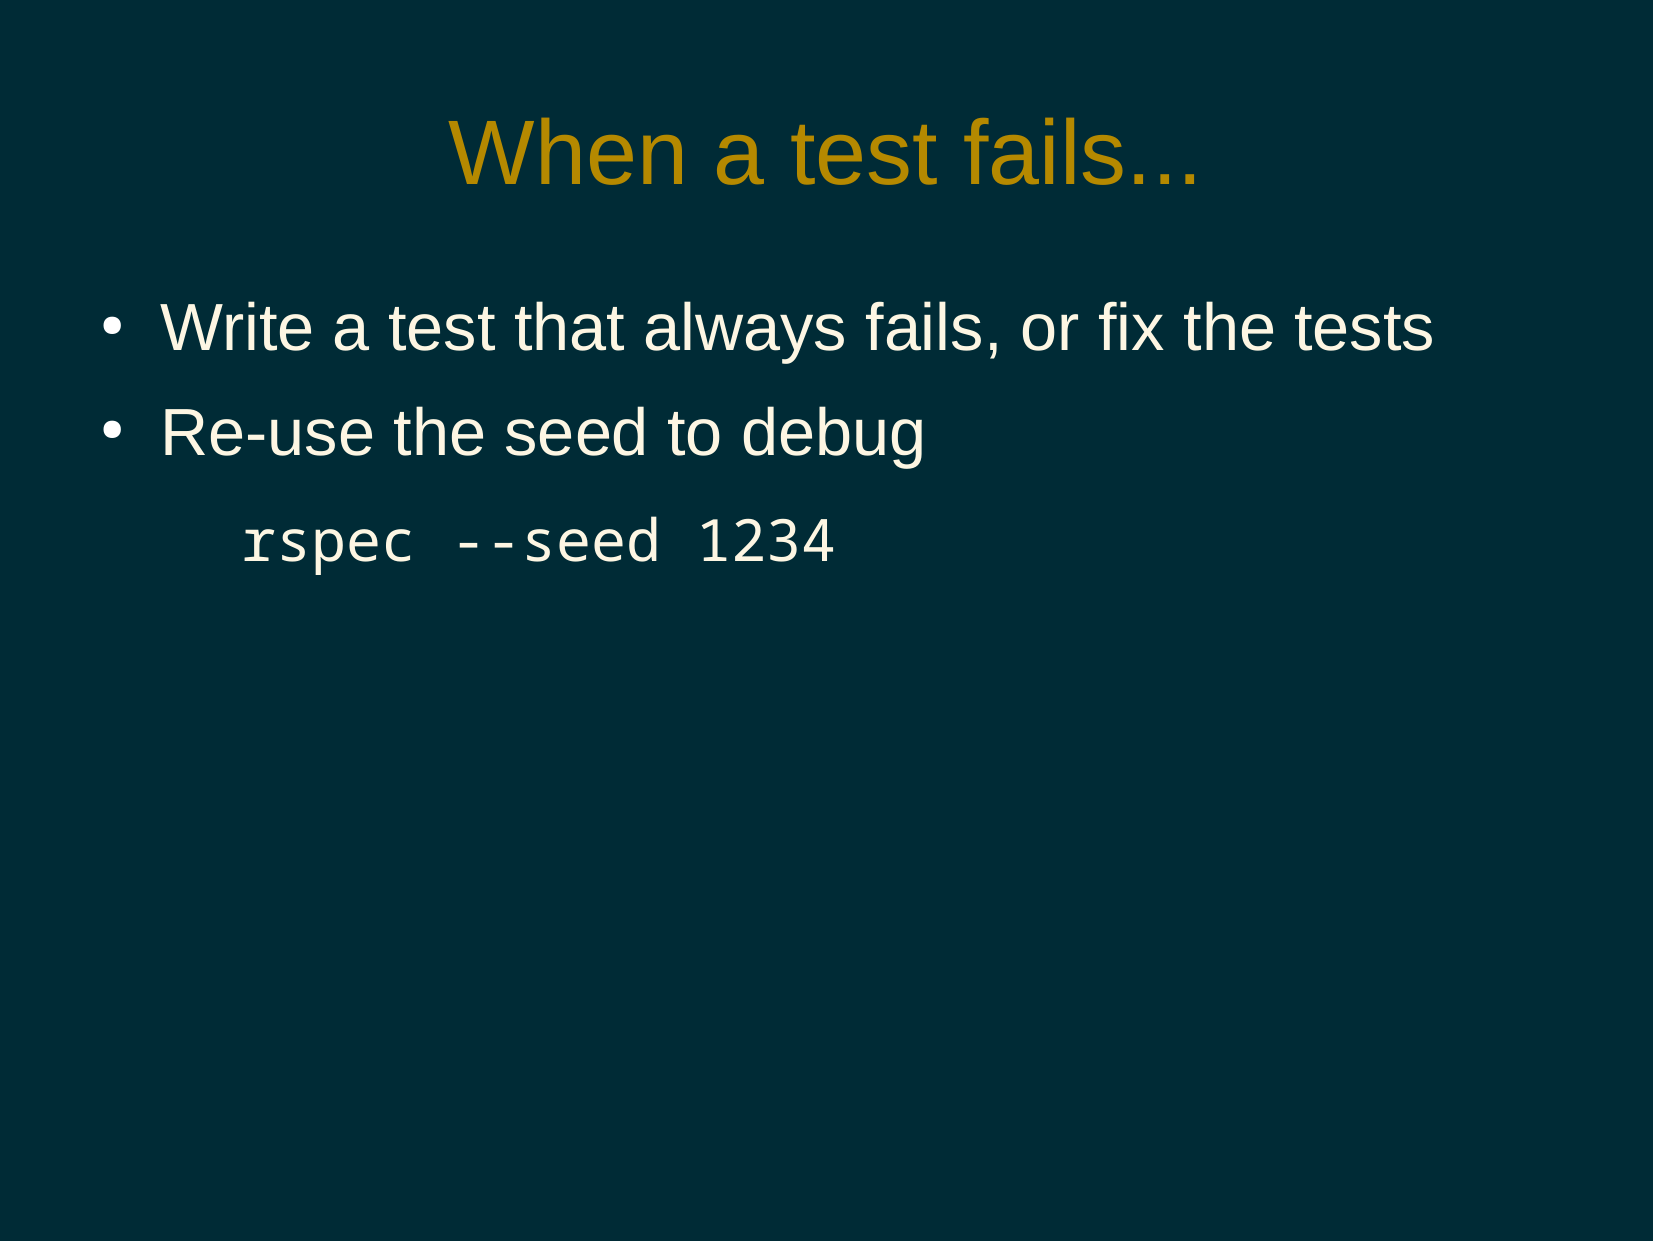

# When a test fails...
Write a test that always fails, or fix the tests
Re-use the seed to debug
rspec --seed 1234